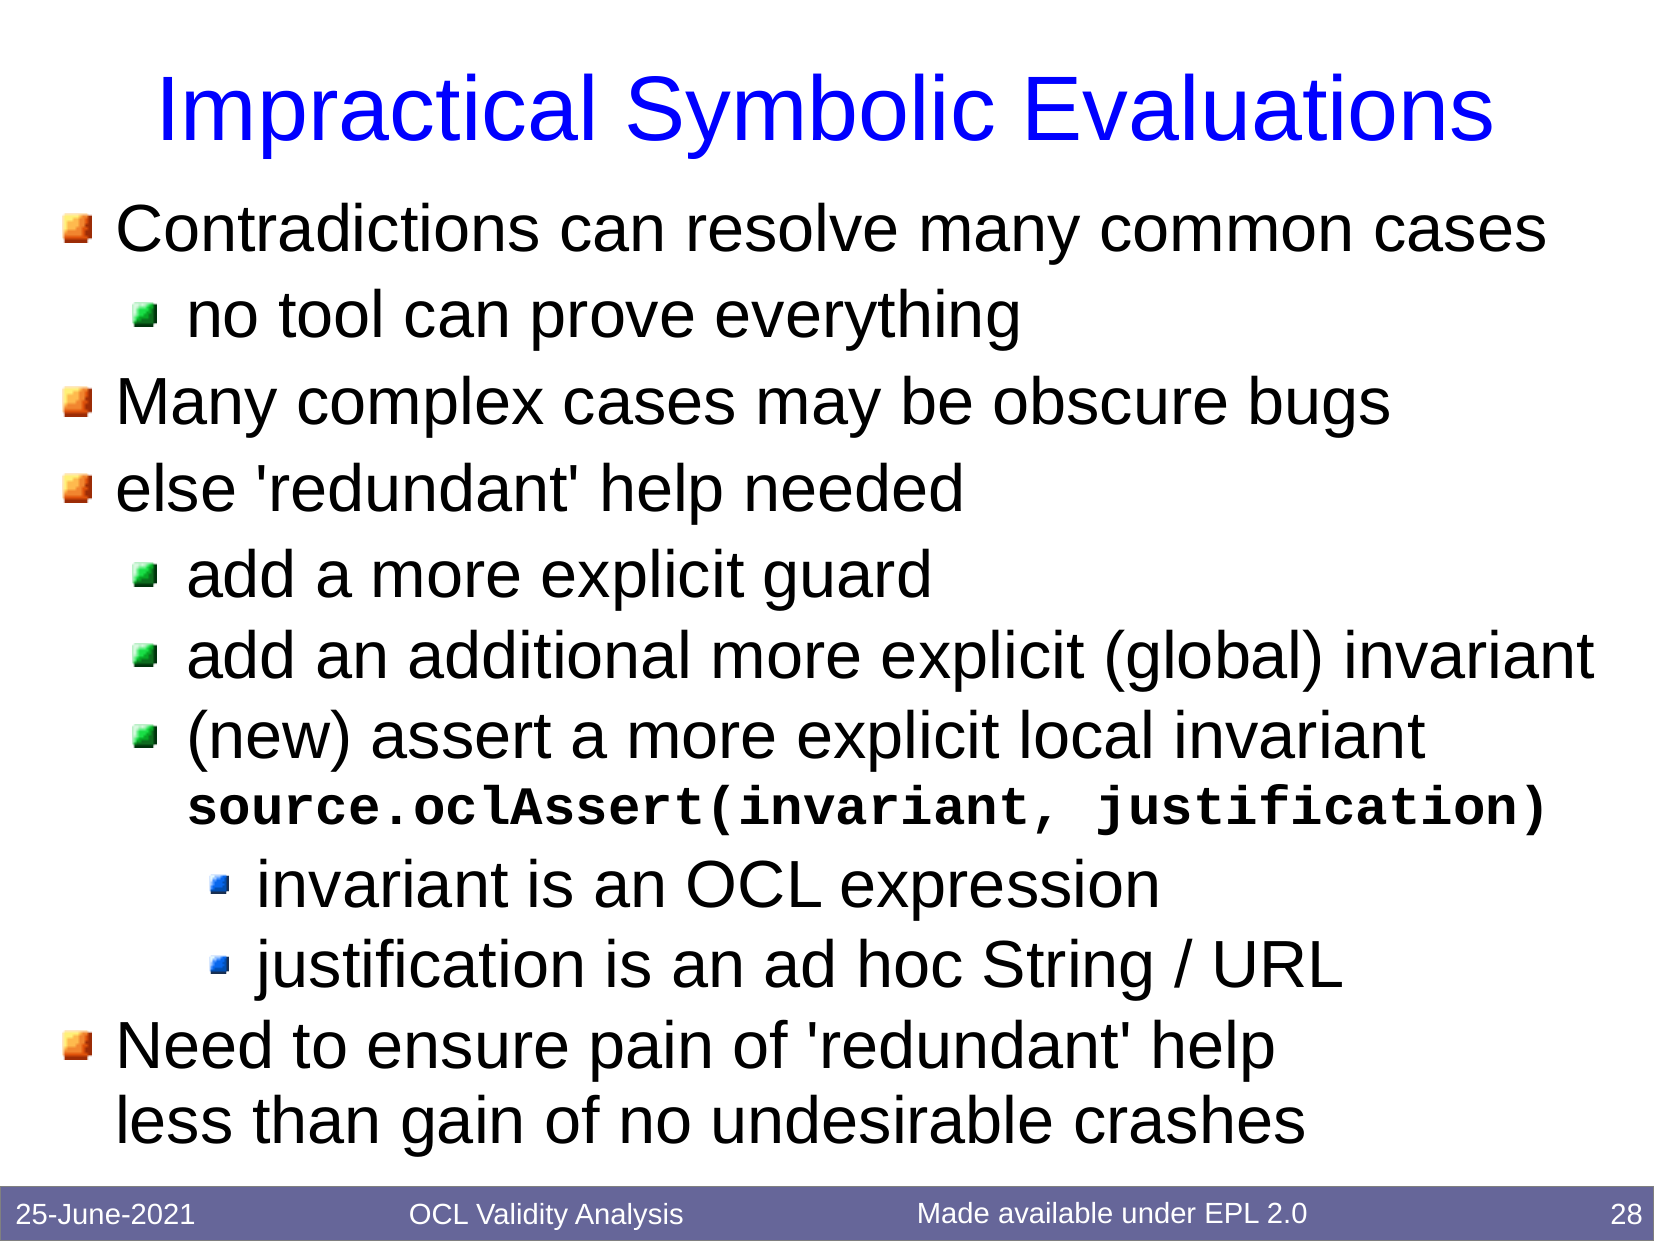

# Impractical Symbolic Evaluations
Contradictions can resolve many common cases
no tool can prove everything
Many complex cases may be obscure bugs
else 'redundant' help needed
add a more explicit guard
add an additional more explicit (global) invariant
(new) assert a more explicit local invariant
source.oclAssert(invariant, justification)
invariant is an OCL expression
justification is an ad hoc String / URL
Need to ensure pain of 'redundant' help
less than gain of no undesirable crashes
25-June-2021
OCL Validity Analysis
28